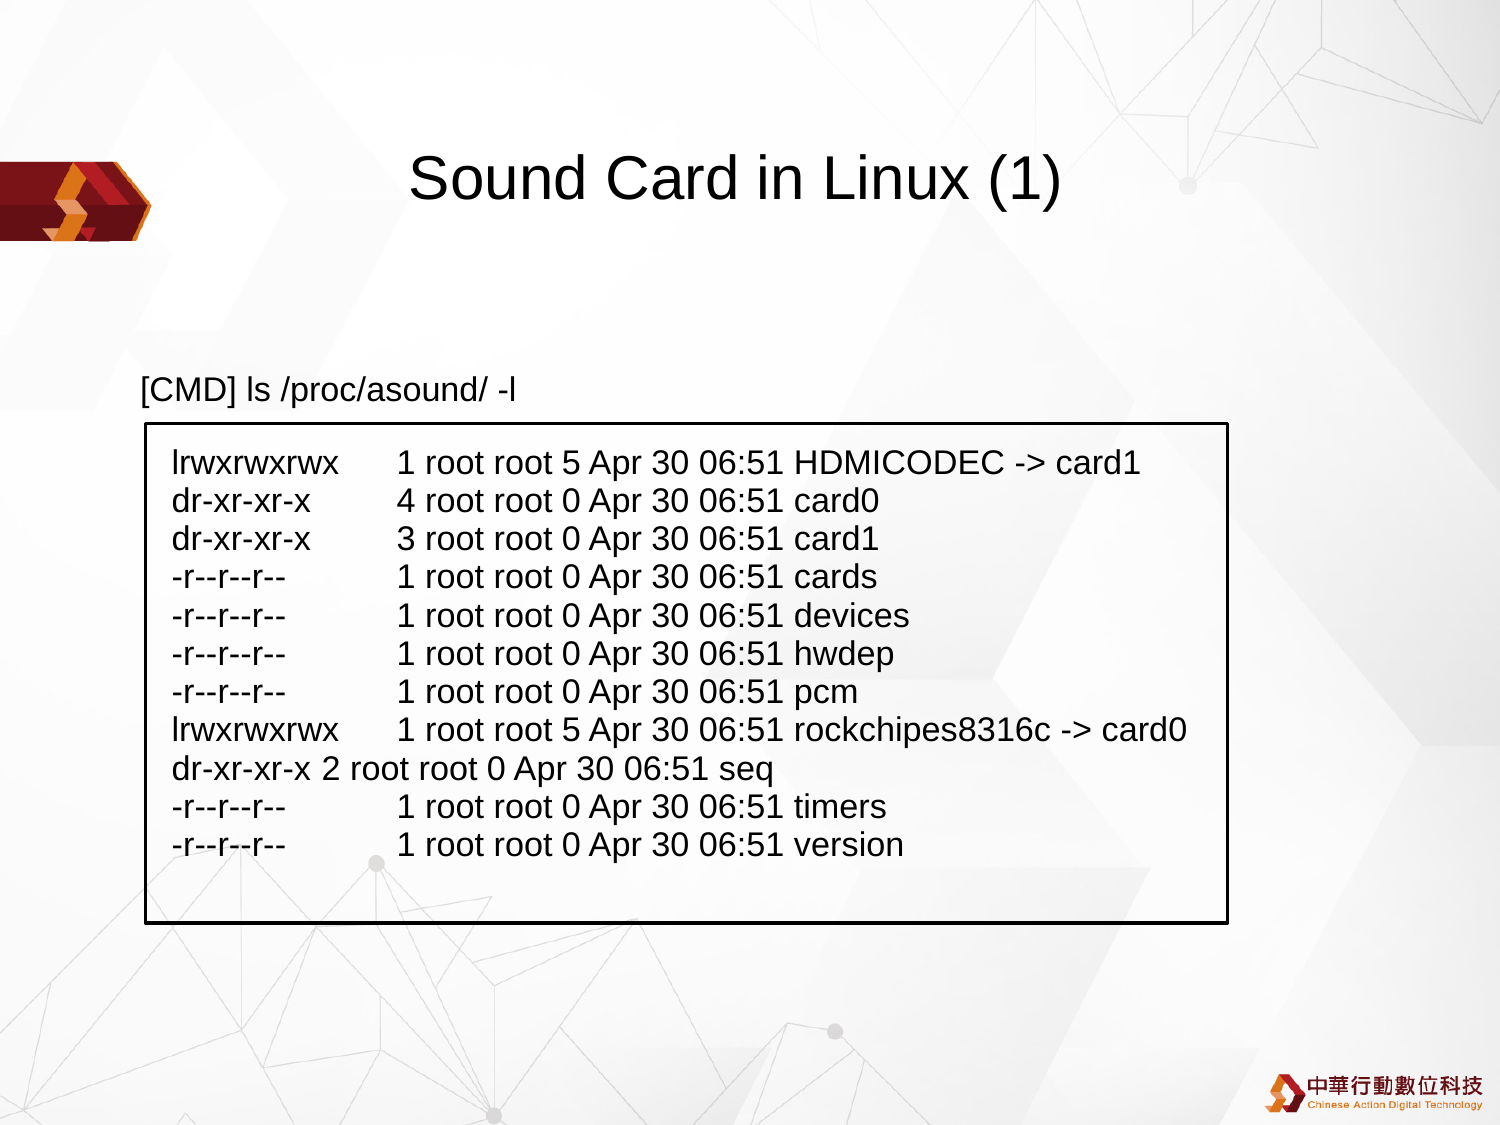

# Sound Card in Linux (1)
[CMD] ls /proc/asound/ -l
lrwxrwxrwx 	1 root root 5 Apr 30 06:51 HDMICODEC -> card1
dr-xr-xr-x 	4 root root 0 Apr 30 06:51 card0
dr-xr-xr-x 	3 root root 0 Apr 30 06:51 card1
-r--r--r-- 		1 root root 0 Apr 30 06:51 cards
-r--r--r-- 		1 root root 0 Apr 30 06:51 devices
-r--r--r-- 		1 root root 0 Apr 30 06:51 hwdep
-r--r--r-- 		1 root root 0 Apr 30 06:51 pcm
lrwxrwxrwx 	1 root root 5 Apr 30 06:51 rockchipes8316c -> card0
dr-xr-xr-x 	2 root root 0 Apr 30 06:51 seq
-r--r--r-- 		1 root root 0 Apr 30 06:51 timers
-r--r--r-- 		1 root root 0 Apr 30 06:51 version